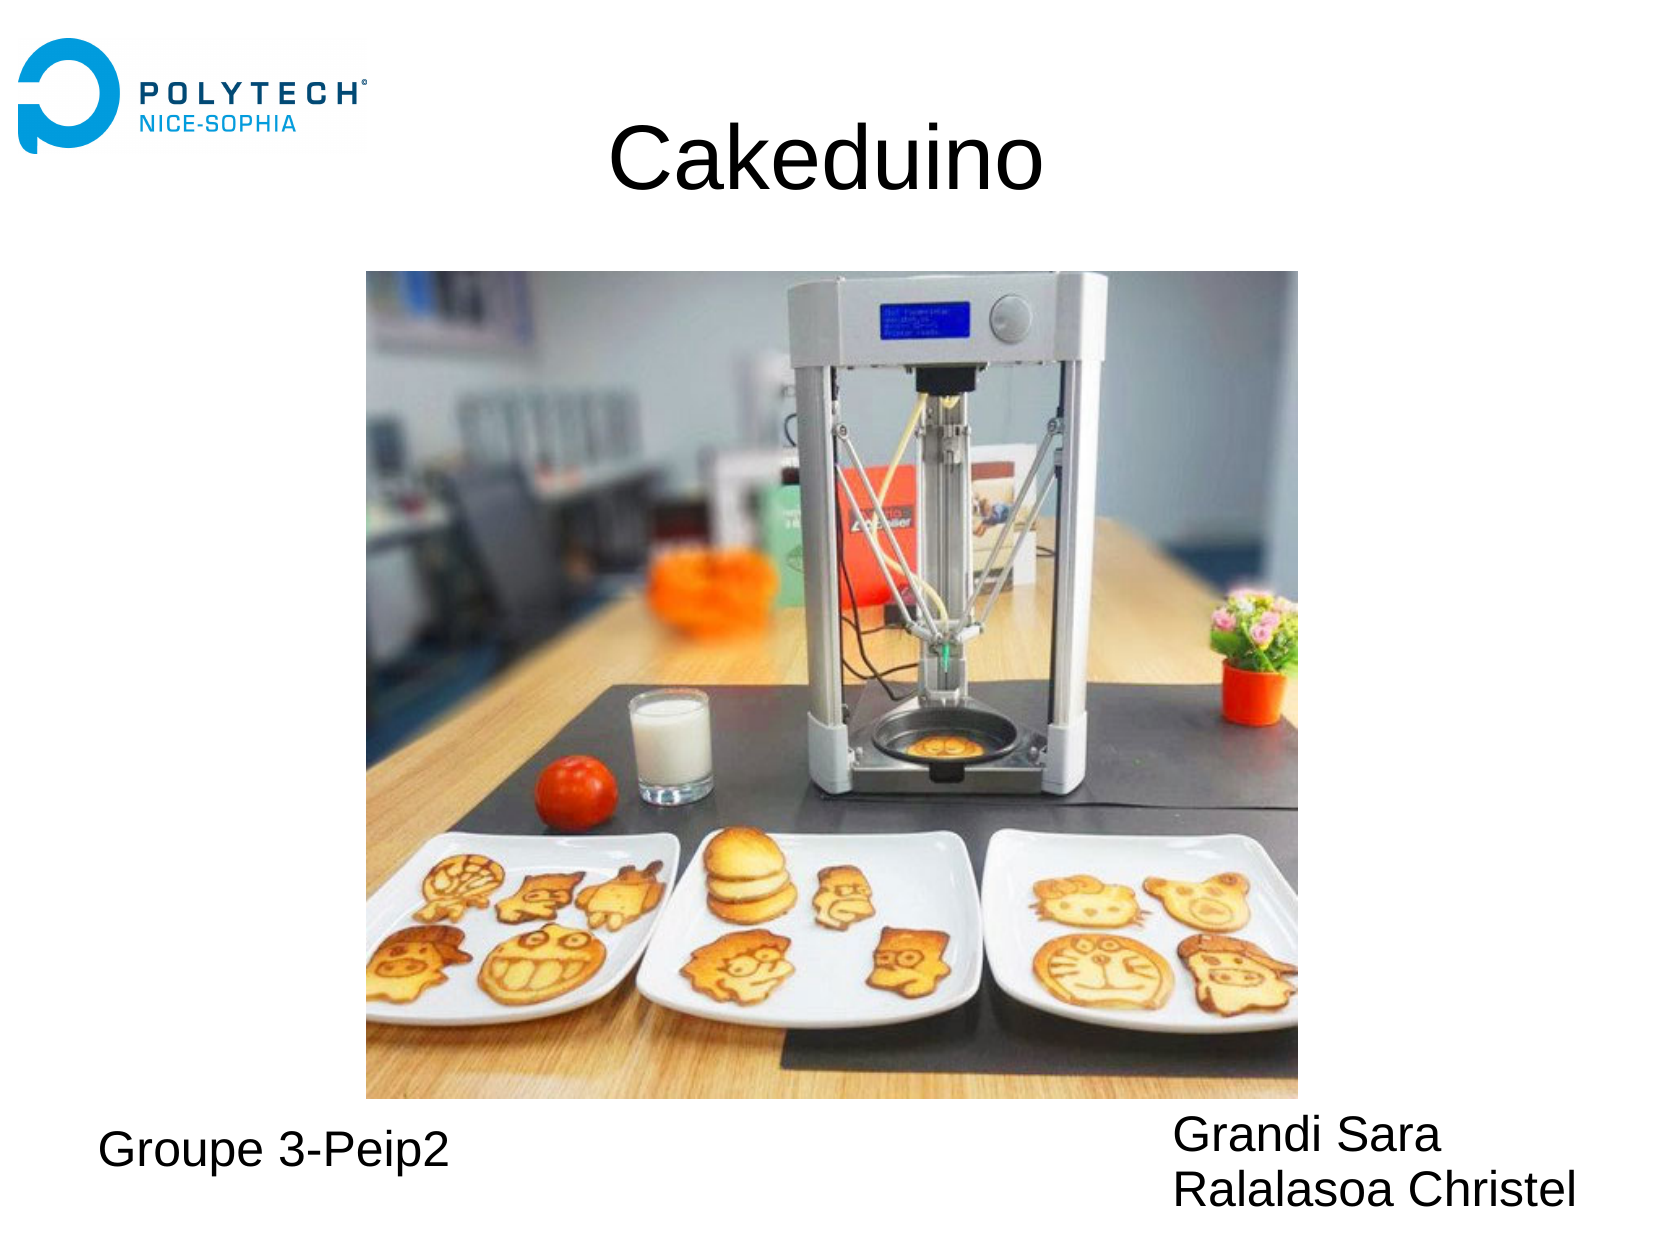

# Cakeduino
Grandi Sara
Ralalasoa Christel
Groupe 3-Peip2